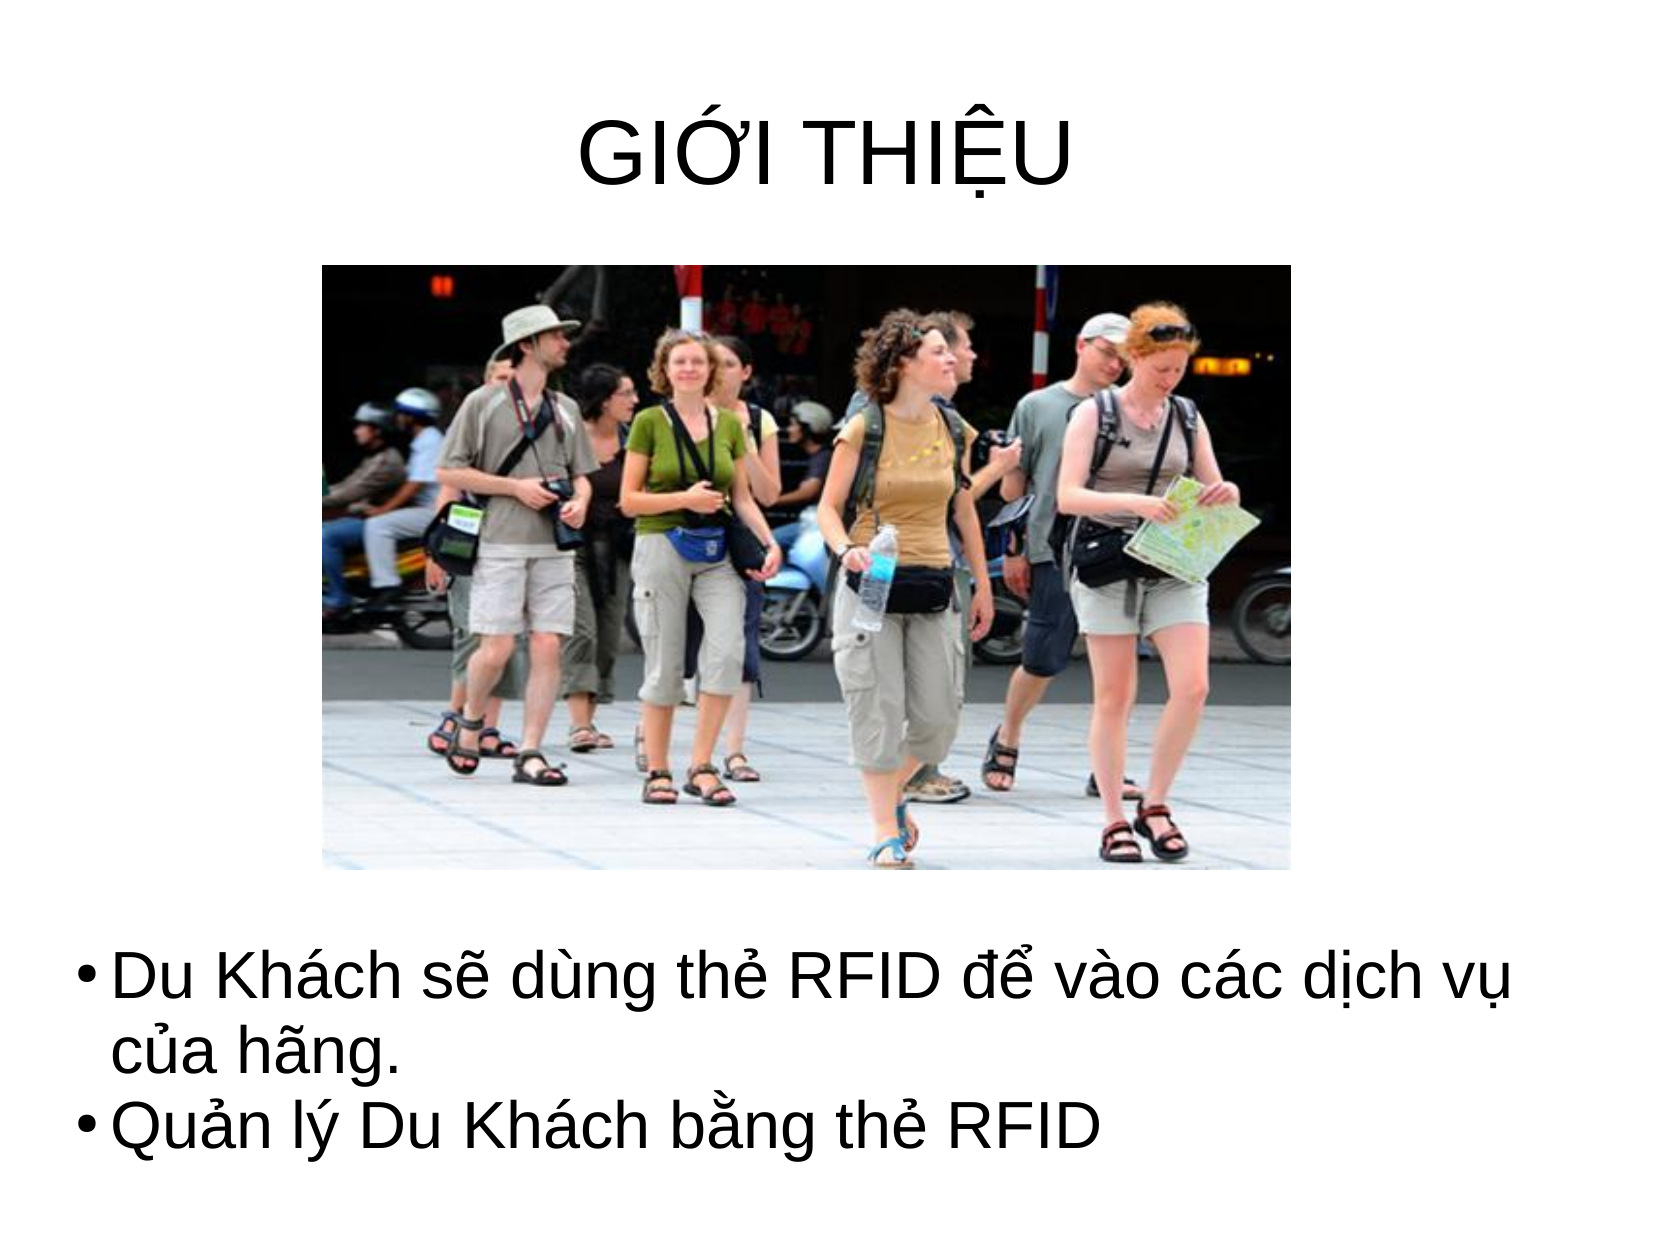

# GIỚI THIỆU
Du Khách sẽ dùng thẻ RFID để vào các dịch vụ của hãng.
Quản lý Du Khách bằng thẻ RFID